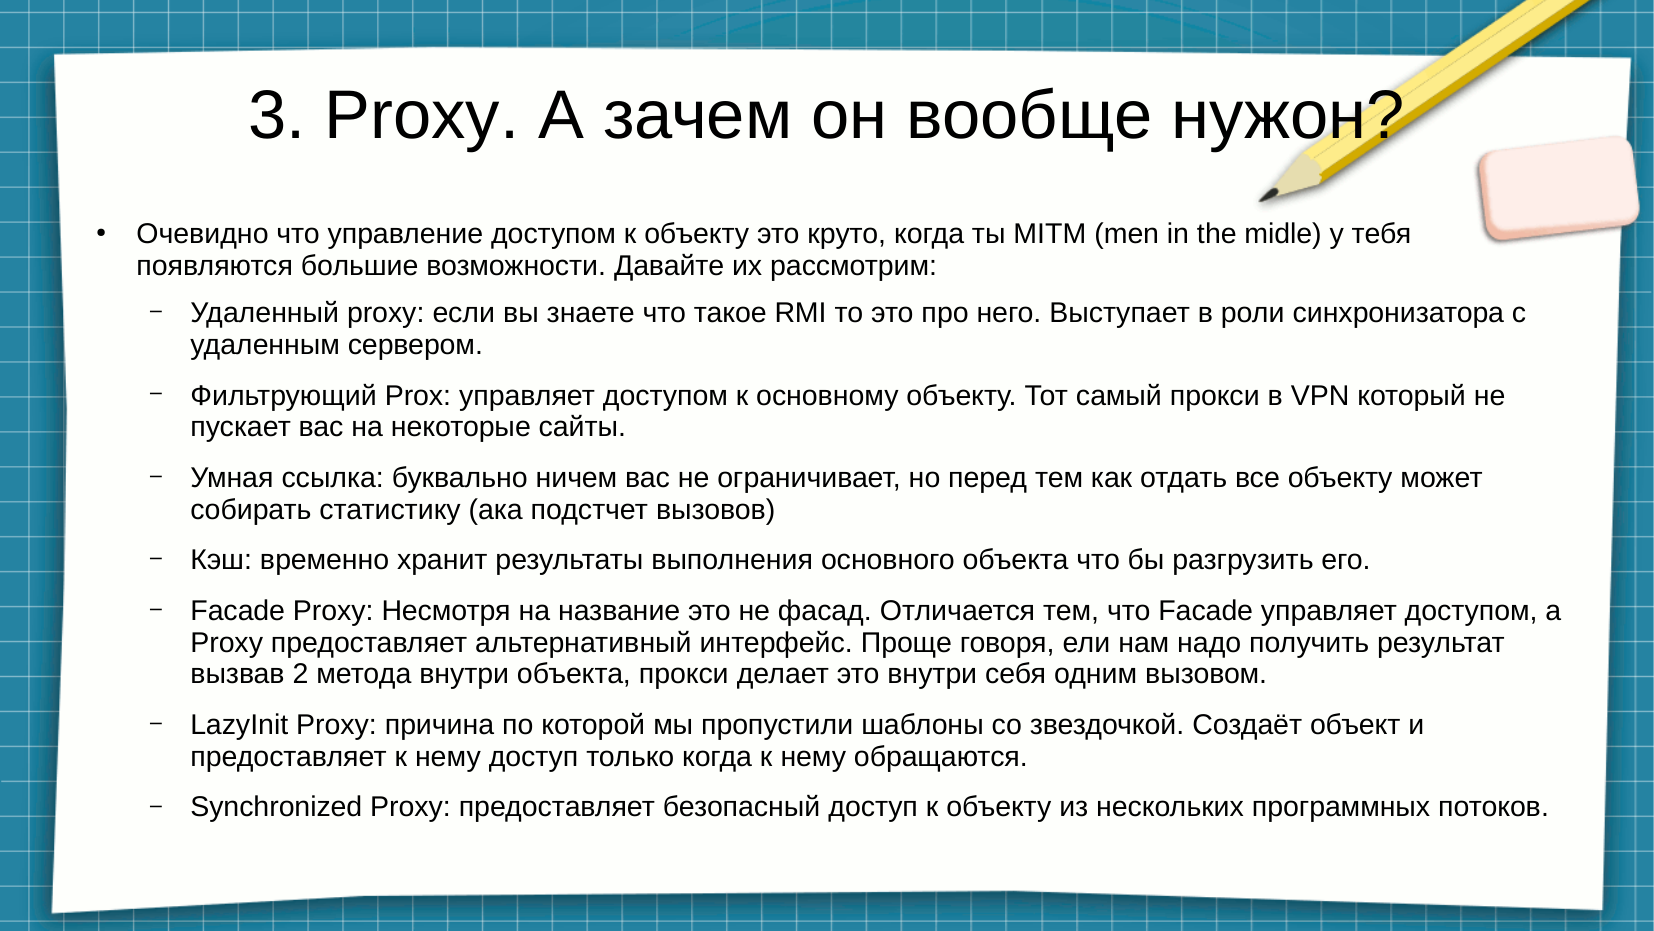

# 3. Proxy. А зачем он вообще нужон?
Очевидно что управление доступом к объекту это круто, когда ты MITM (men in the midle) у тебя появляются большие возможности. Давайте их рассмотрим:
Удаленный proxy: если вы знаете что такое RMI то это про него. Выступает в роли синхронизатора с удаленным сервером.
Фильтрующий Prox: управляет доступом к основному объекту. Тот самый прокси в VPN который не пускает вас на некоторые сайты.
Умная ссылка: буквально ничем вас не ограничивает, но перед тем как отдать все объекту может собирать статистику (ака подстчет вызовов)
Кэш: временно хранит результаты выполнения основного объекта что бы разгрузить его.
Facade Proxy: Несмотря на название это не фасад. Отличается тем, что Facade управляет доступом, а Proxy предоставляет альтернативный интерфейс. Проще говоря, ели нам надо получить результат вызвав 2 метода внутри объекта, прокси делает это внутри себя одним вызовом.
LazyInit Proxy: причина по которой мы пропустили шаблоны со звездочкой. Создаёт объект и предоставляет к нему доступ только когда к нему обращаются.
Synchronized Proxy: предоставляет безопасный доступ к объекту из нескольких программных потоков.